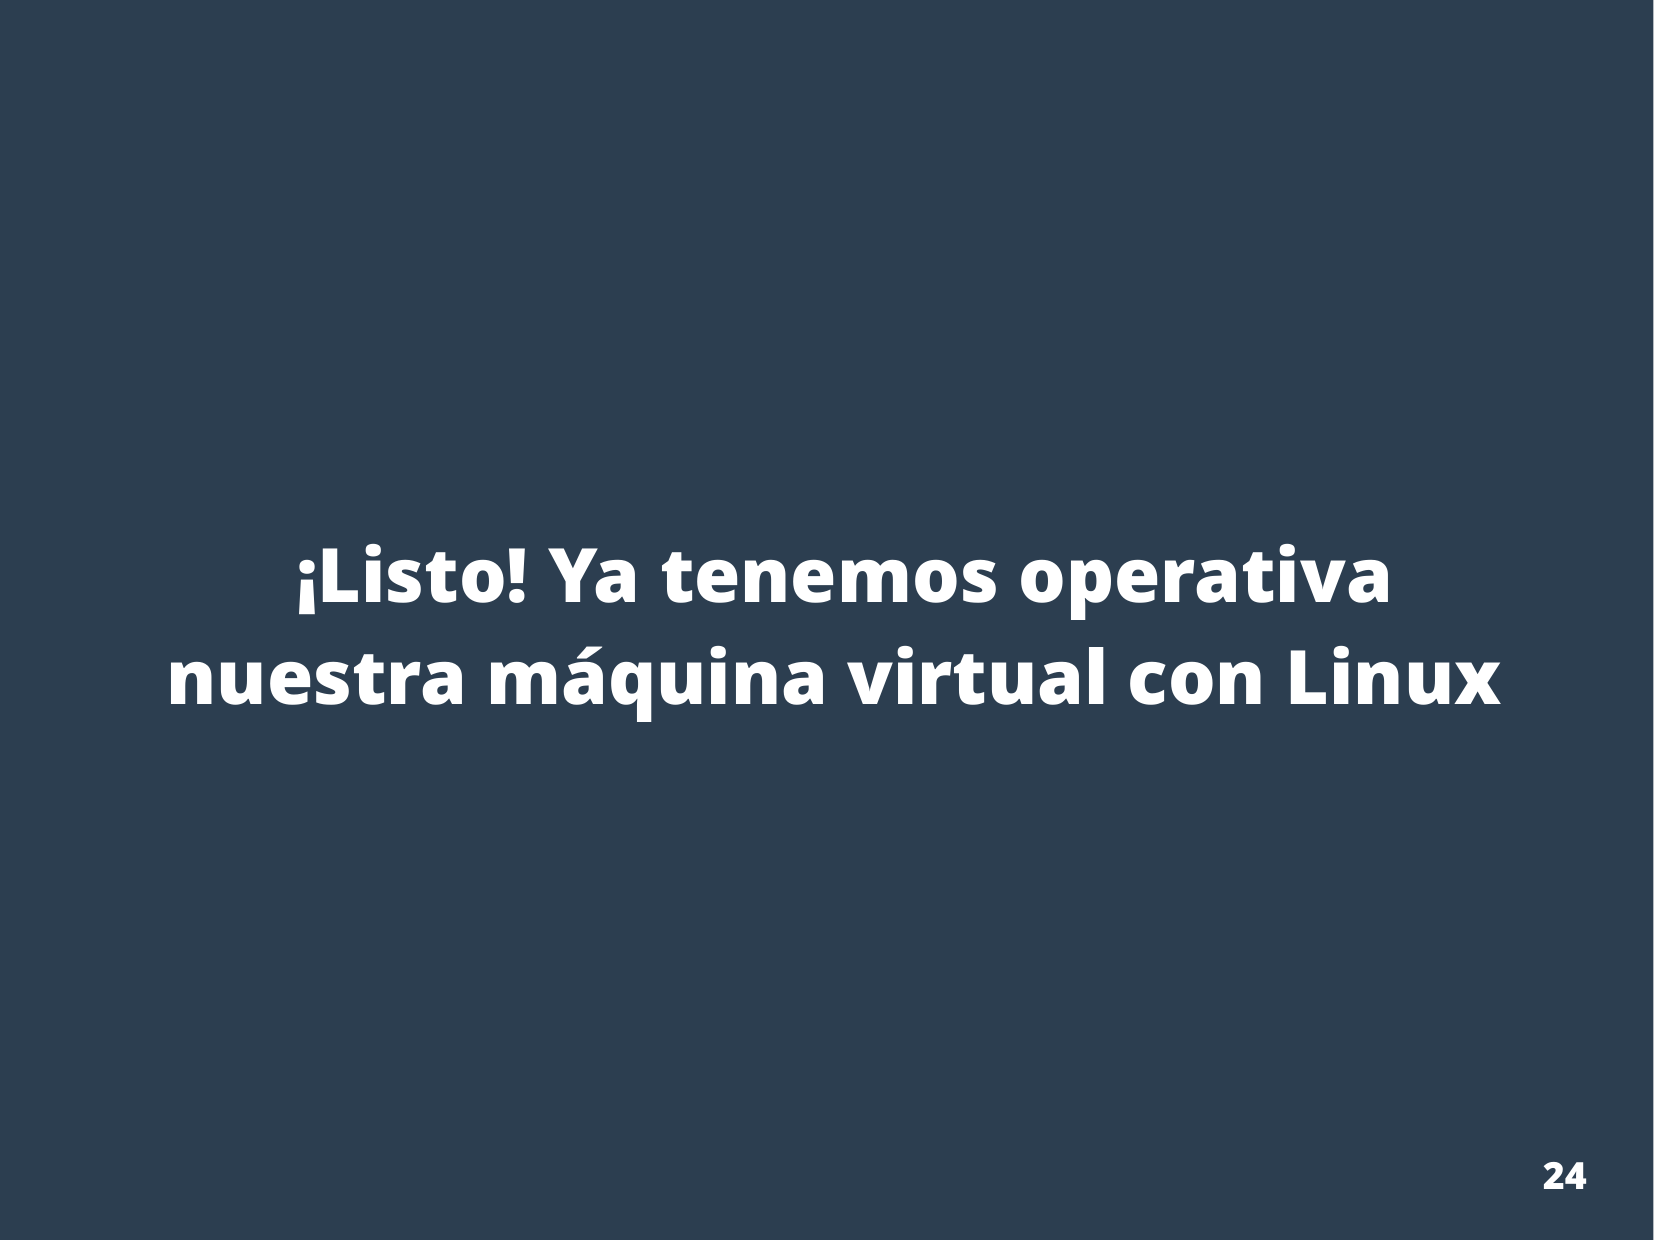

# ¡Listo! Ya tenemos operativa nuestra máquina virtual con Linux
24